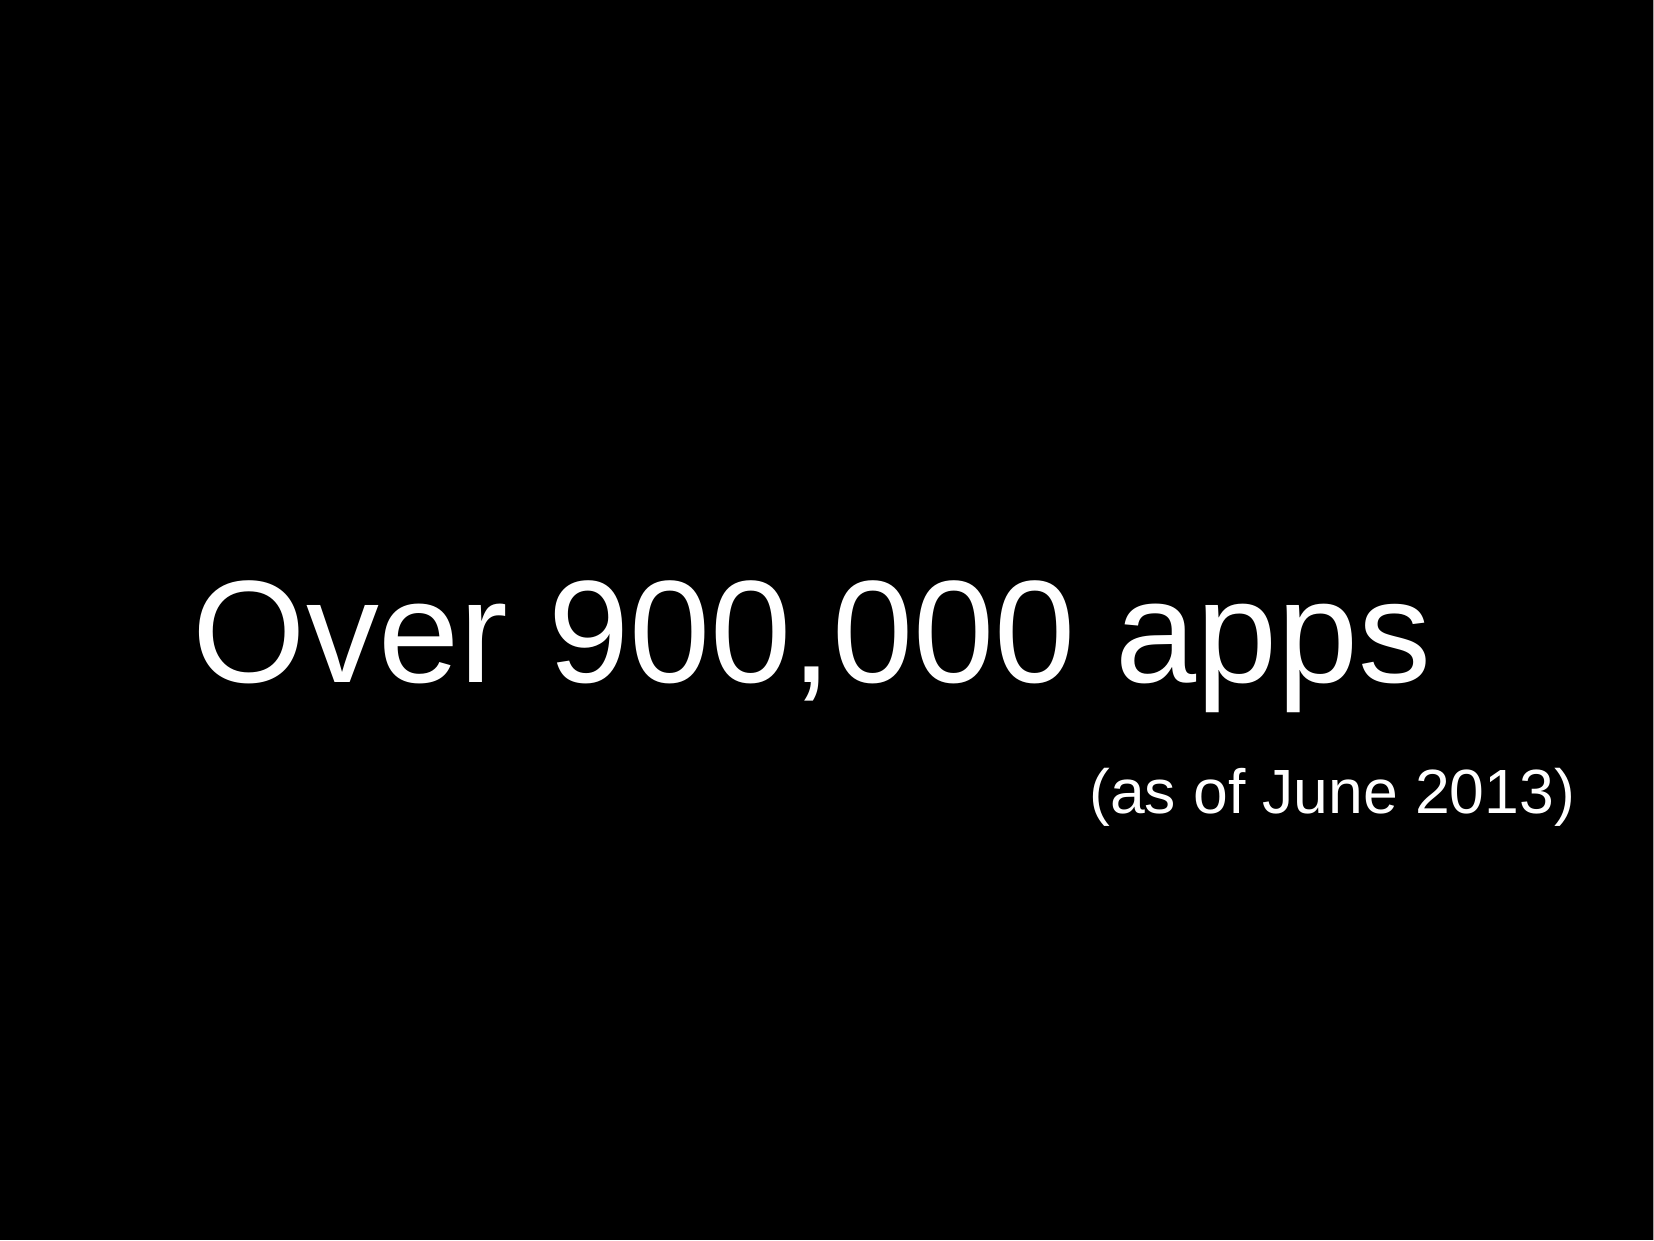

Over 900,000 apps
(as of June 2013)